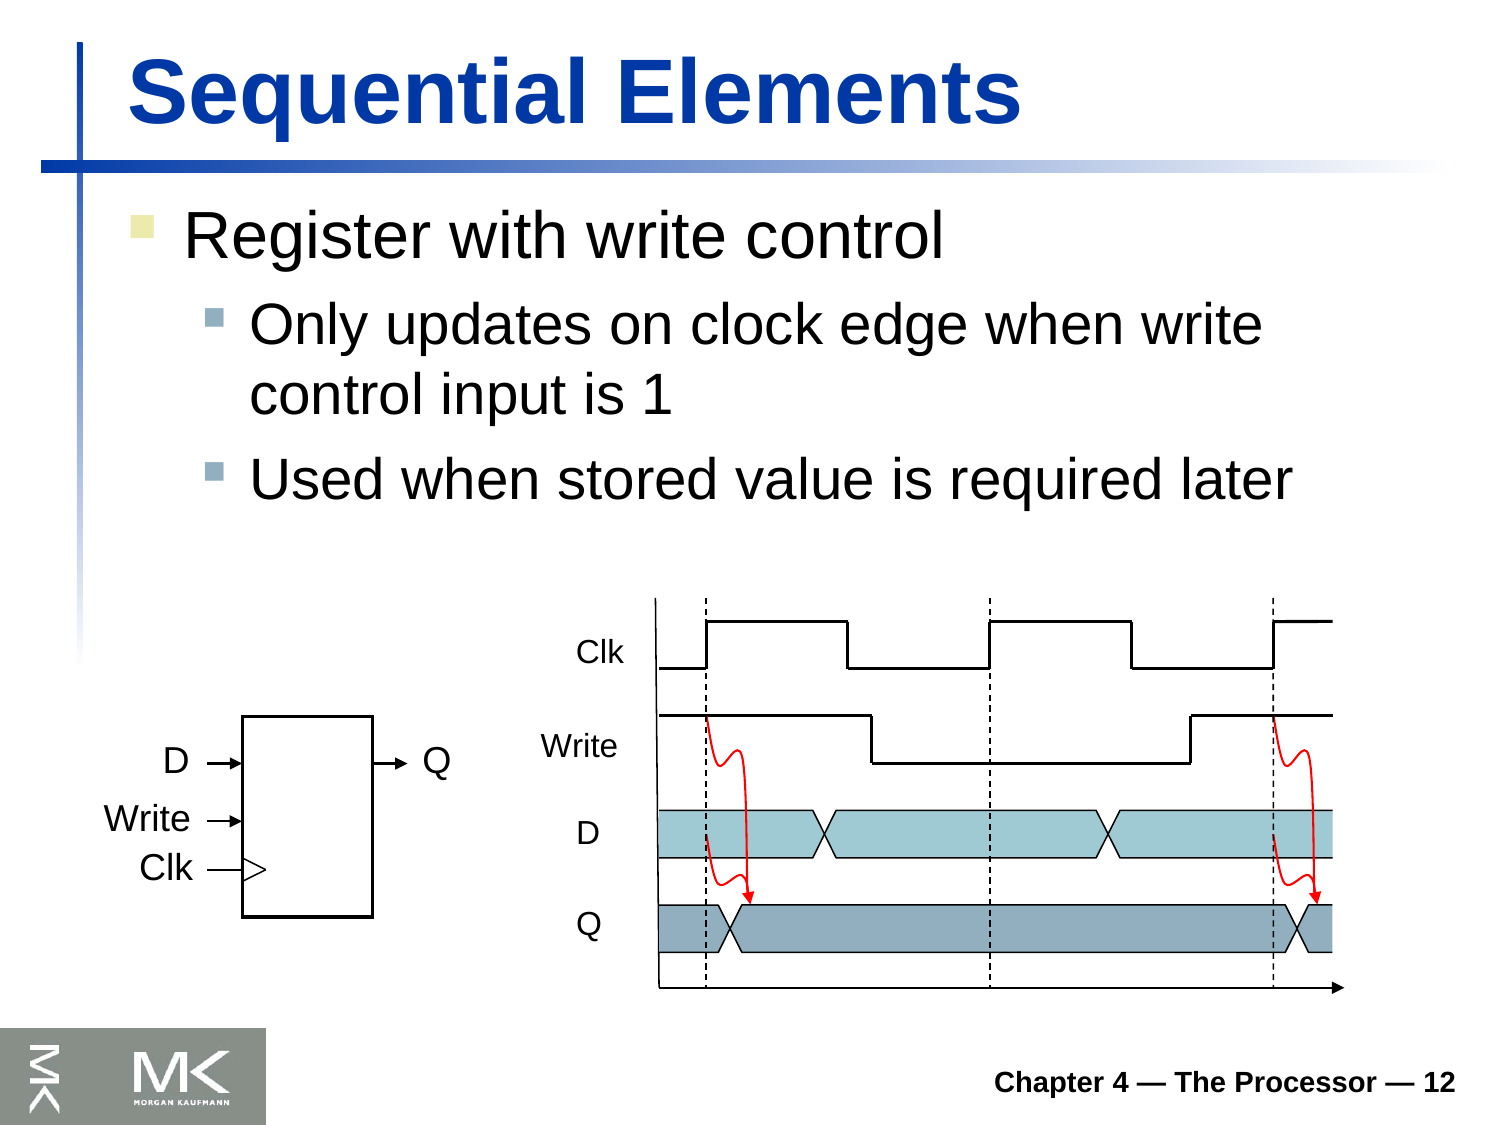

# Sequential Elements
Register with write control
Only updates on clock edge when write control input is 1
Used when stored value is required later
Clk
Write
D
Q
D
Q
Write
Clk
Chapter 4 — The Processor —